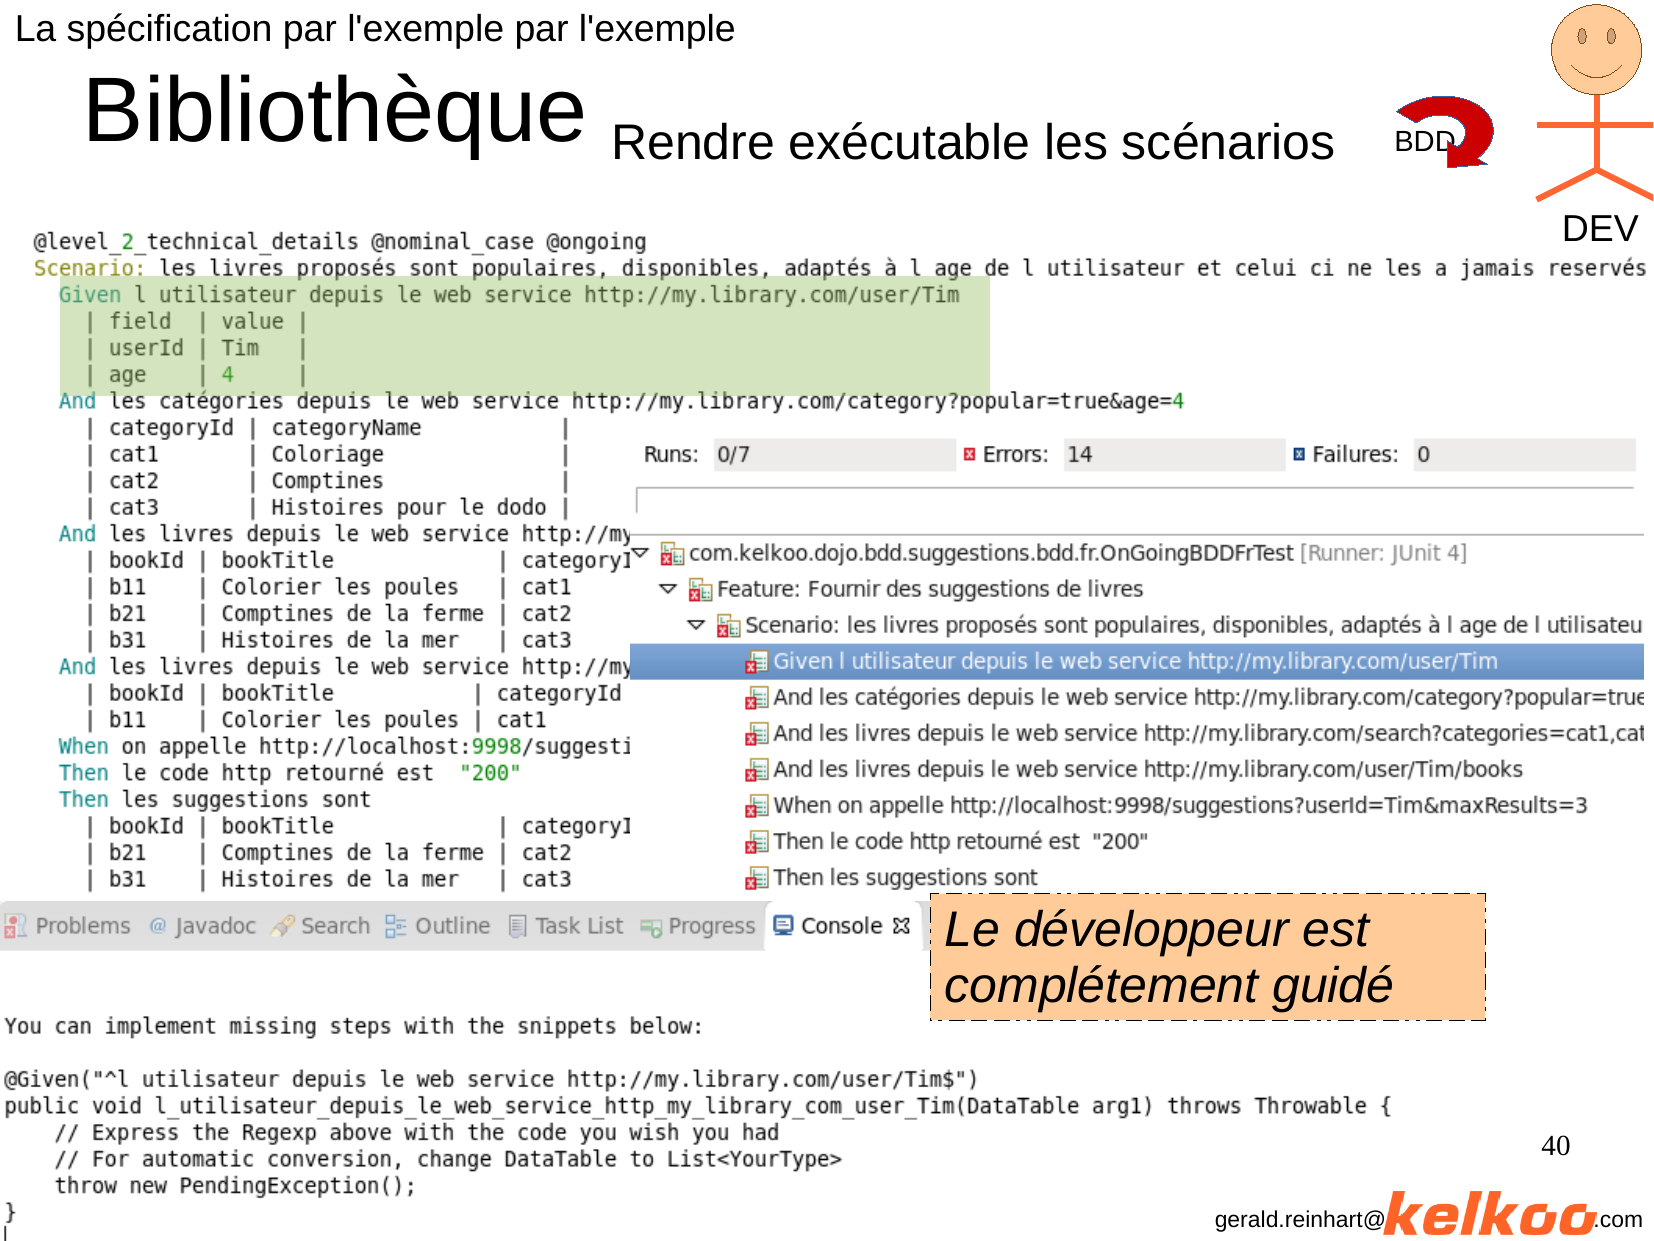

La spécification par l'exemple par l'exemple
Bibliothèque
Rendre exécutable les scénarios
 DEV
BDD
Le développeur est complétement guidé
40
 gerald.reinhart@ .com